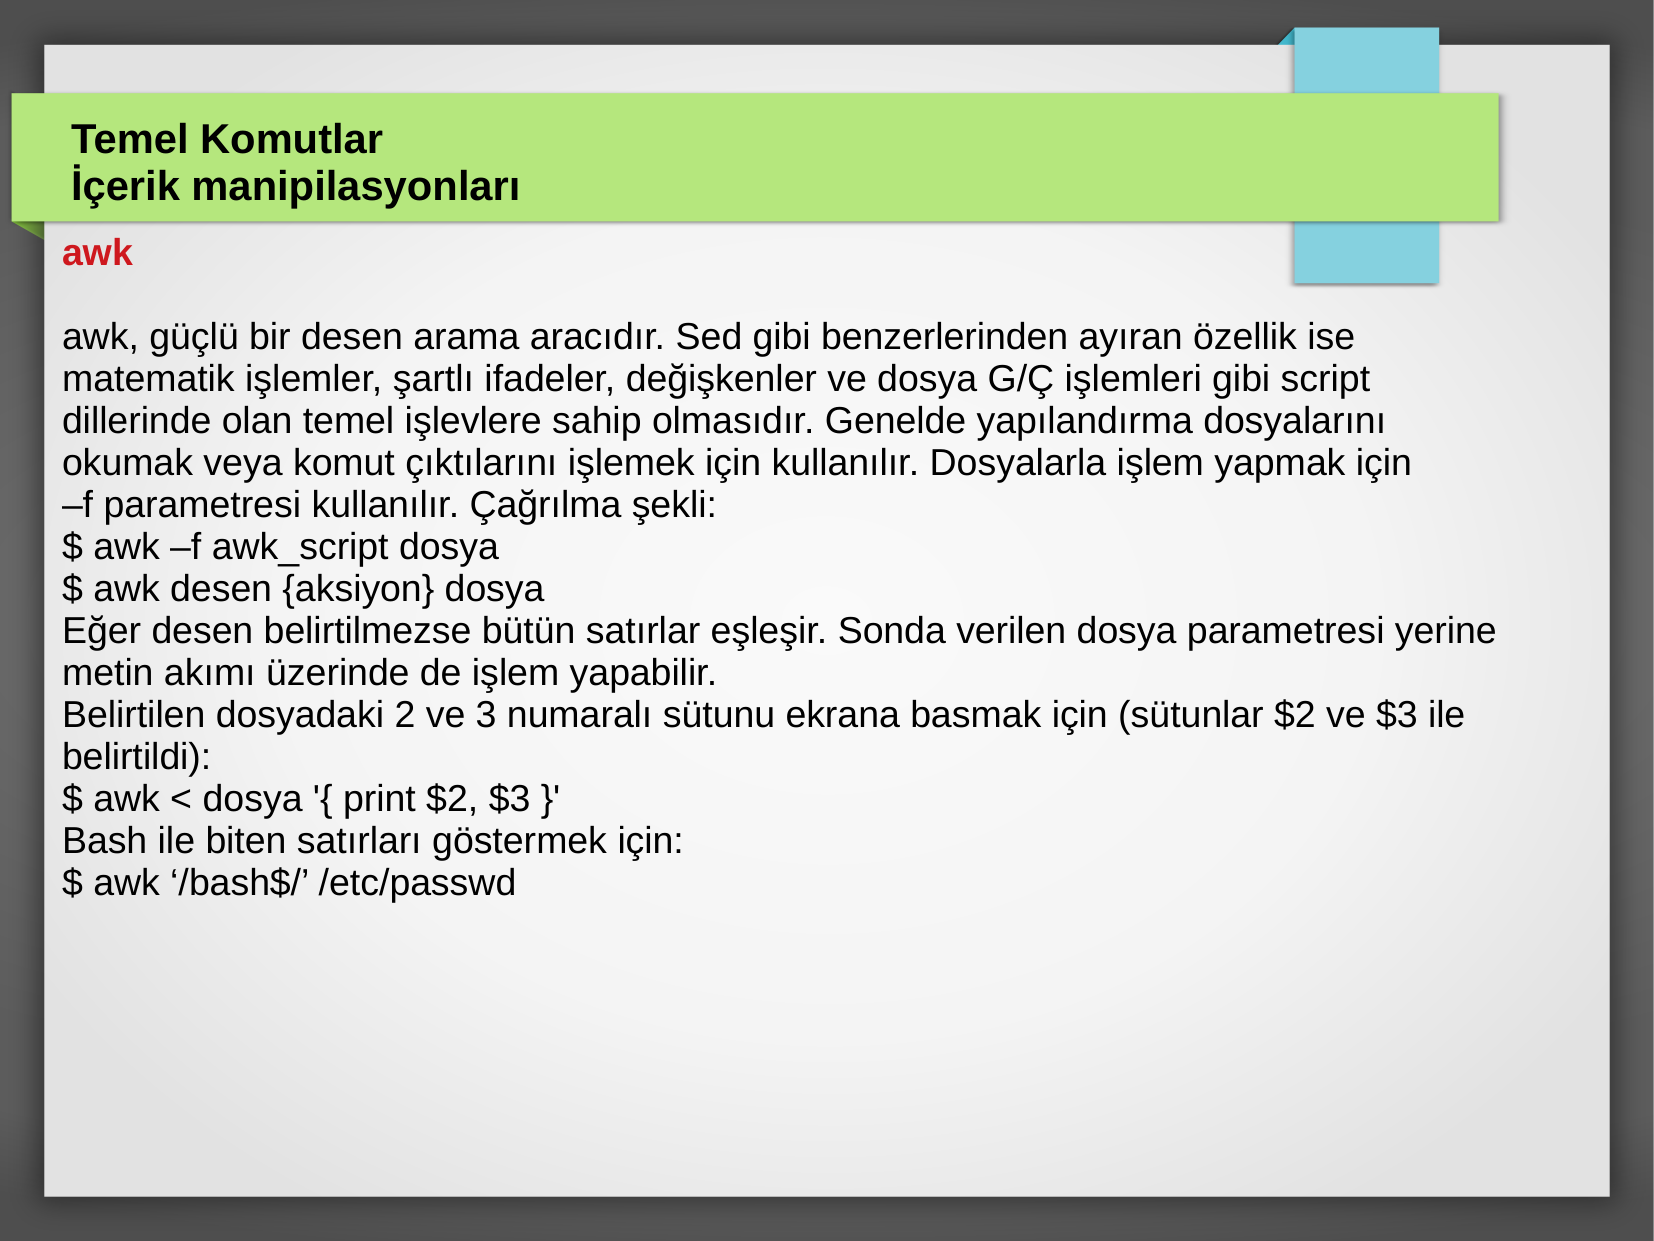

Temel Komutlar
İçerik manipilasyonları
awk
awk, güçlü bir desen arama aracıdır. Sed gibi benzerlerinden ayıran özellik ise
matematik işlemler, şartlı ifadeler, değişkenler ve dosya G/Ç işlemleri gibi script
dillerinde olan temel işlevlere sahip olmasıdır. Genelde yapılandırma dosyalarını
okumak veya komut çıktılarını işlemek için kullanılır. Dosyalarla işlem yapmak için
–f parametresi kullanılır. Çağrılma şekli:
$ awk –f awk_script dosya
$ awk desen {aksiyon} dosya
Eğer desen belirtilmezse bütün satırlar eşleşir. Sonda verilen dosya parametresi yerine
metin akımı üzerinde de işlem yapabilir.
Belirtilen dosyadaki 2 ve 3 numaralı sütunu ekrana basmak için (sütunlar $2 ve $3 ile
belirtildi):
$ awk < dosya '{ print $2, $3 }'
Bash ile biten satırları göstermek için:
$ awk ‘/bash$/’ /etc/passwd